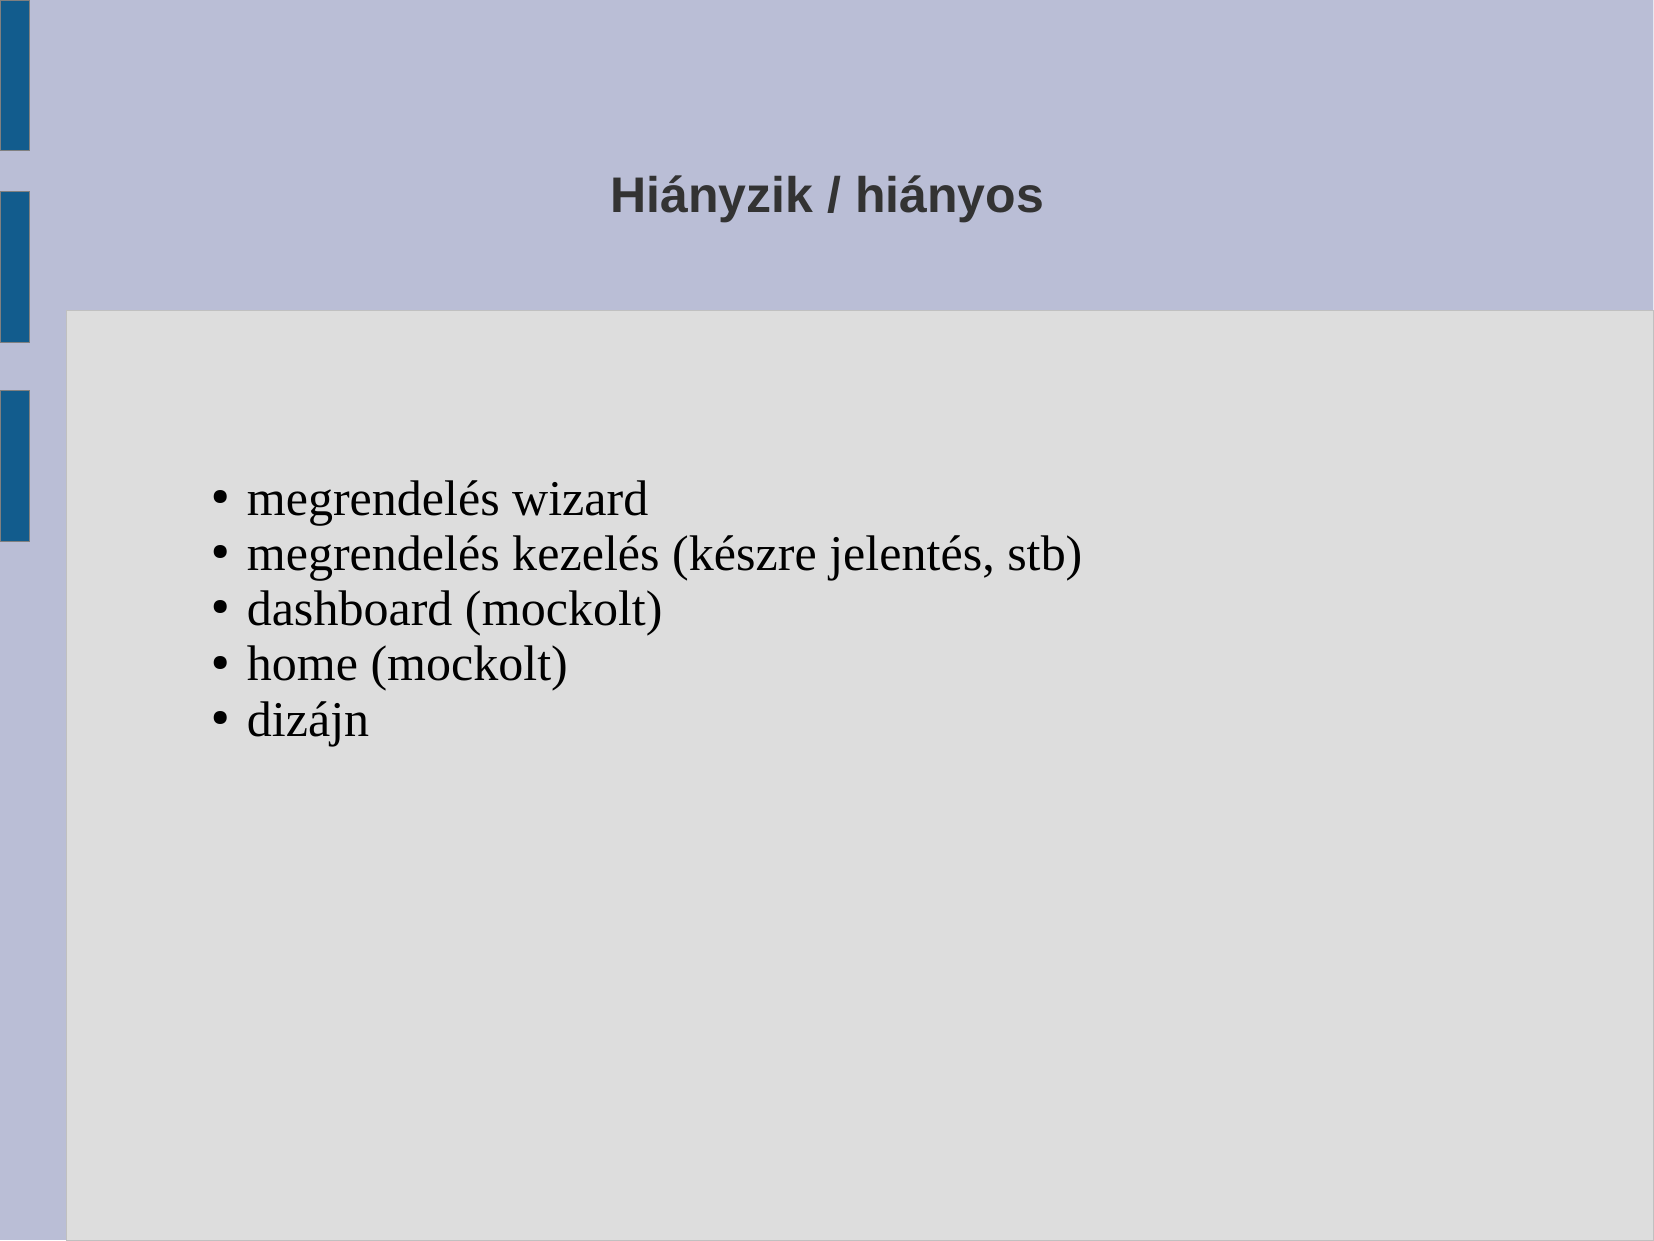

# Hiányzik / hiányos
megrendelés wizard
megrendelés kezelés (készre jelentés, stb)
dashboard (mockolt)
home (mockolt)
dizájn